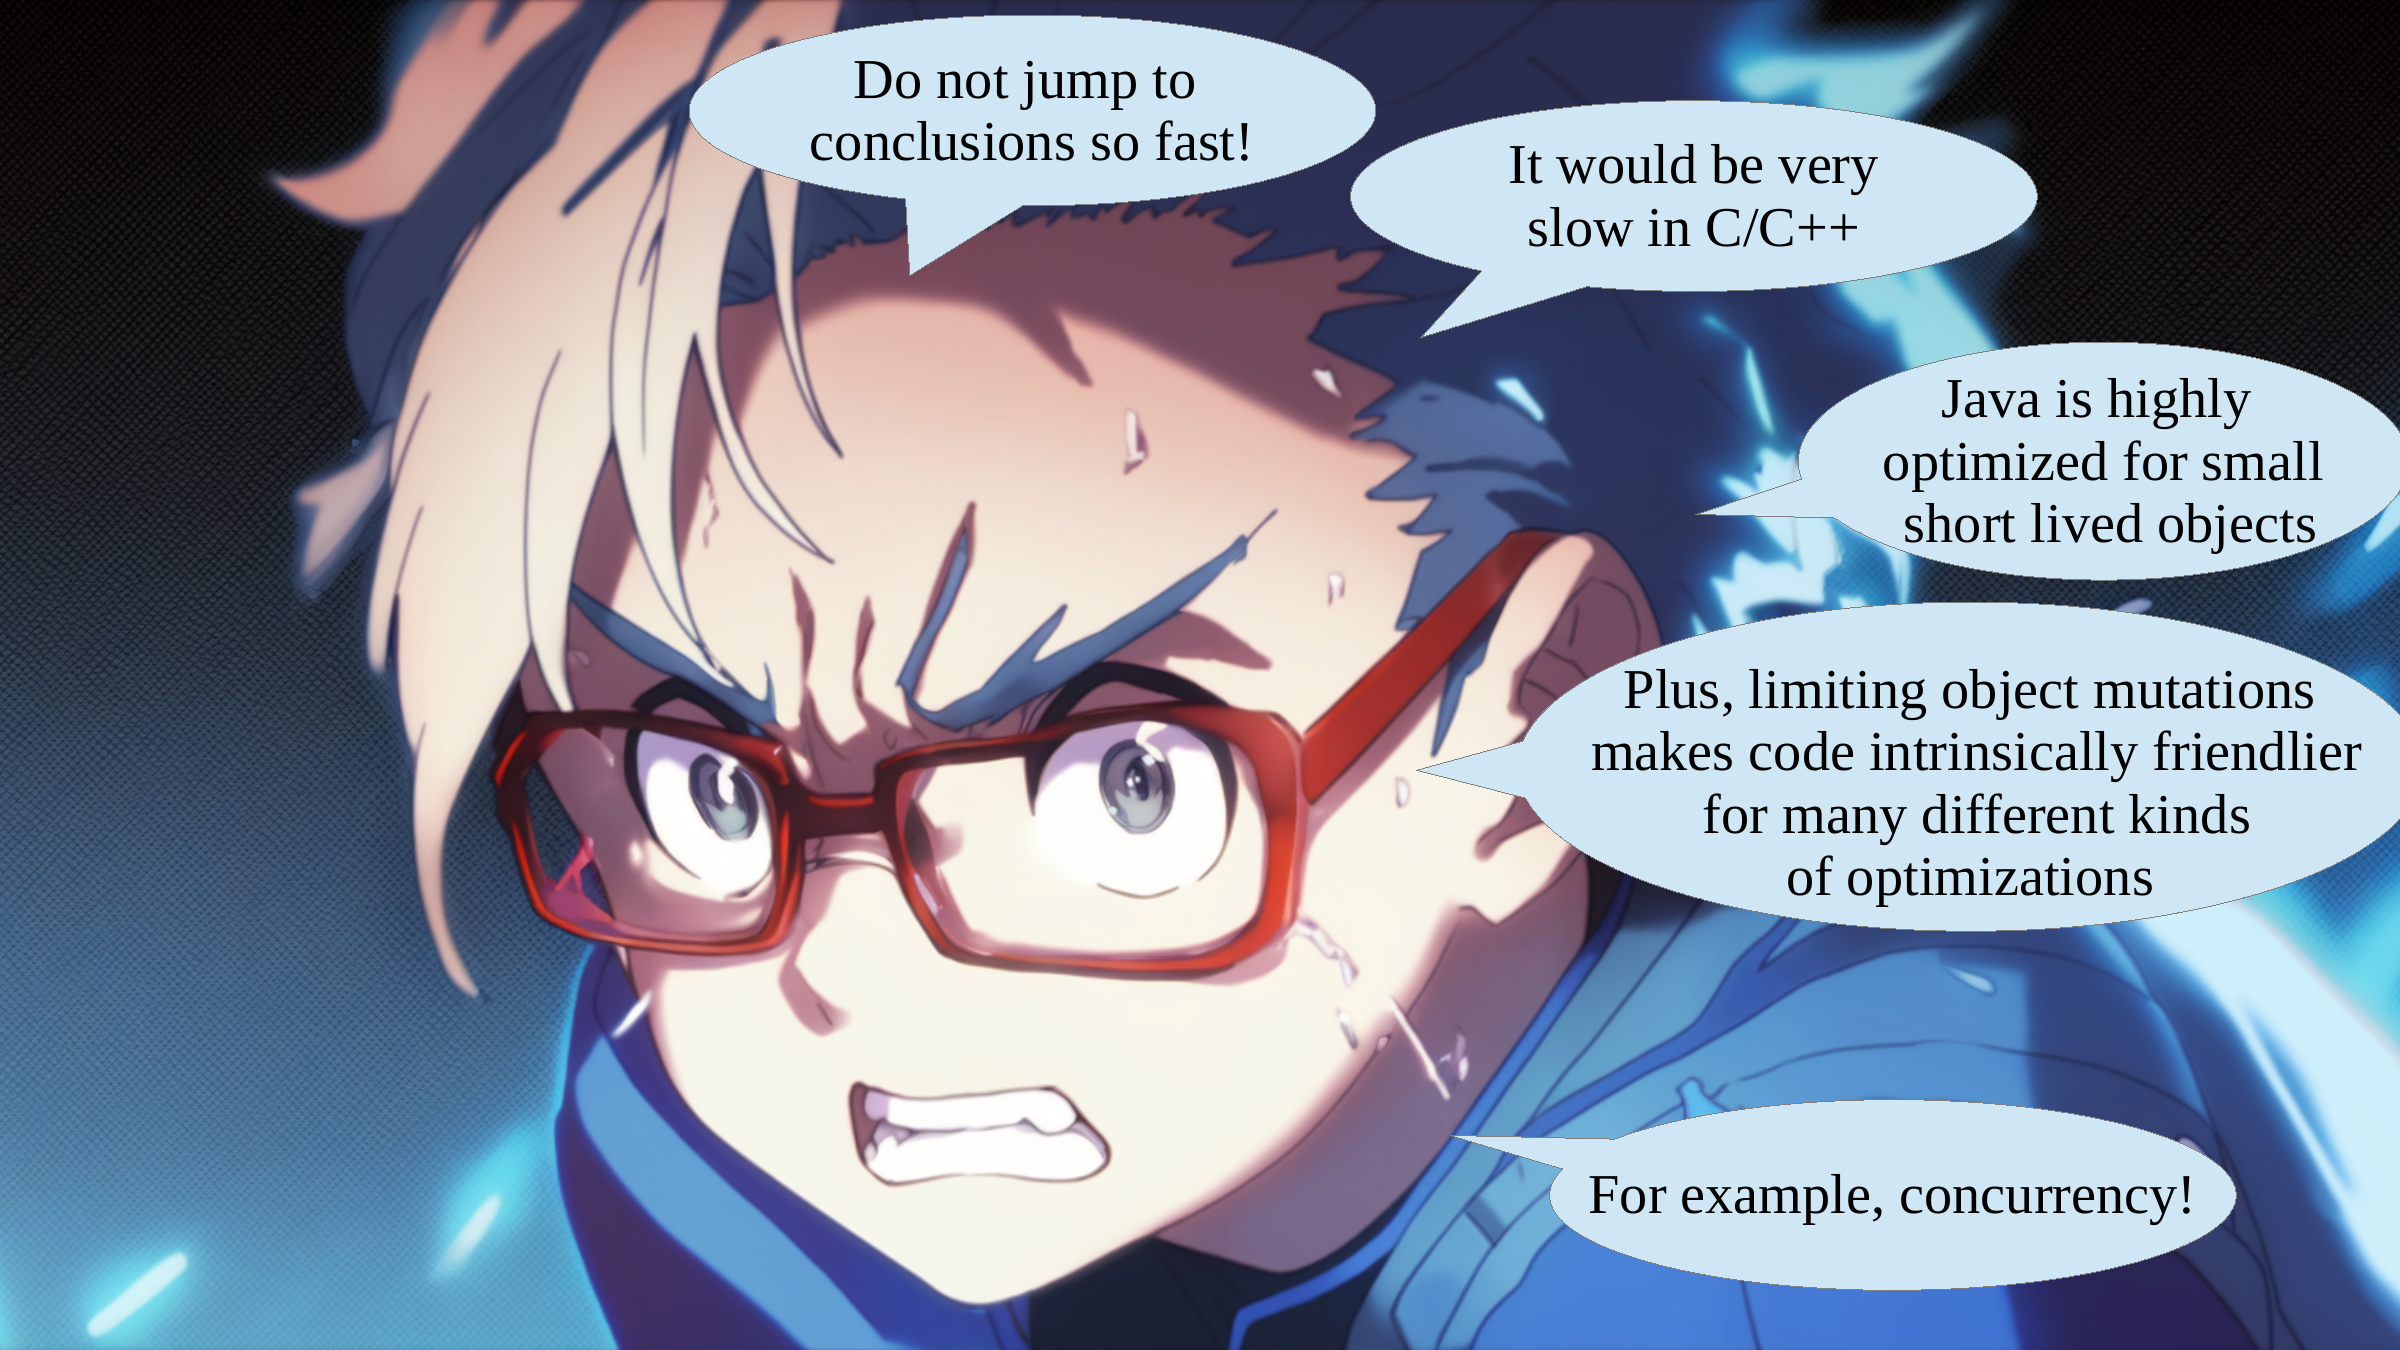

Do not jump to
conclusions so fast!
It would be very
slow in C/C++
Java is highly
optimized for small
 short lived objects
Plus, limiting object mutations
 makes code intrinsically friendlier
 for many different kinds
of optimizations
For example, concurrency!